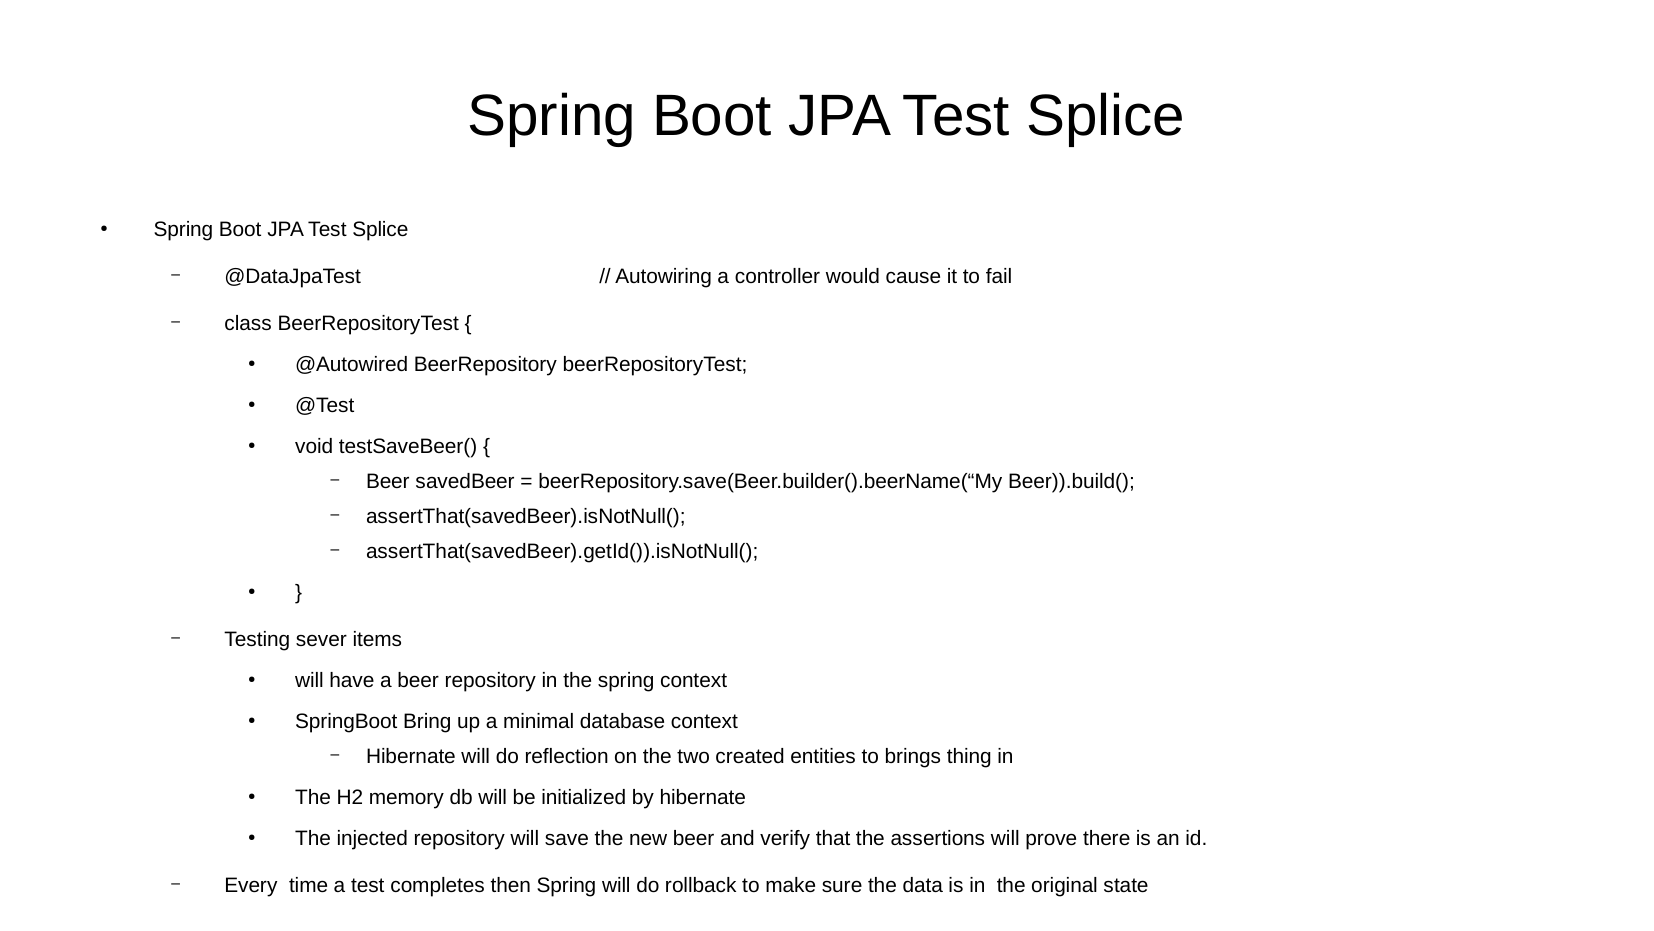

# Spring Boot JPA Test Splice
Spring Boot JPA Test Splice
@DataJpaTest				// Autowiring a controller would cause it to fail
class BeerRepositoryTest {
@Autowired BeerRepository beerRepositoryTest;
@Test
void testSaveBeer() {
Beer savedBeer = beerRepository.save(Beer.builder().beerName(“My Beer)).build();
assertThat(savedBeer).isNotNull();
assertThat(savedBeer).getId()).isNotNull();
}
Testing sever items
will have a beer repository in the spring context
SpringBoot Bring up a minimal database context
Hibernate will do reflection on the two created entities to brings thing in
The H2 memory db will be initialized by hibernate
The injected repository will save the new beer and verify that the assertions will prove there is an id.
Every time a test completes then Spring will do rollback to make sure the data is in the original state